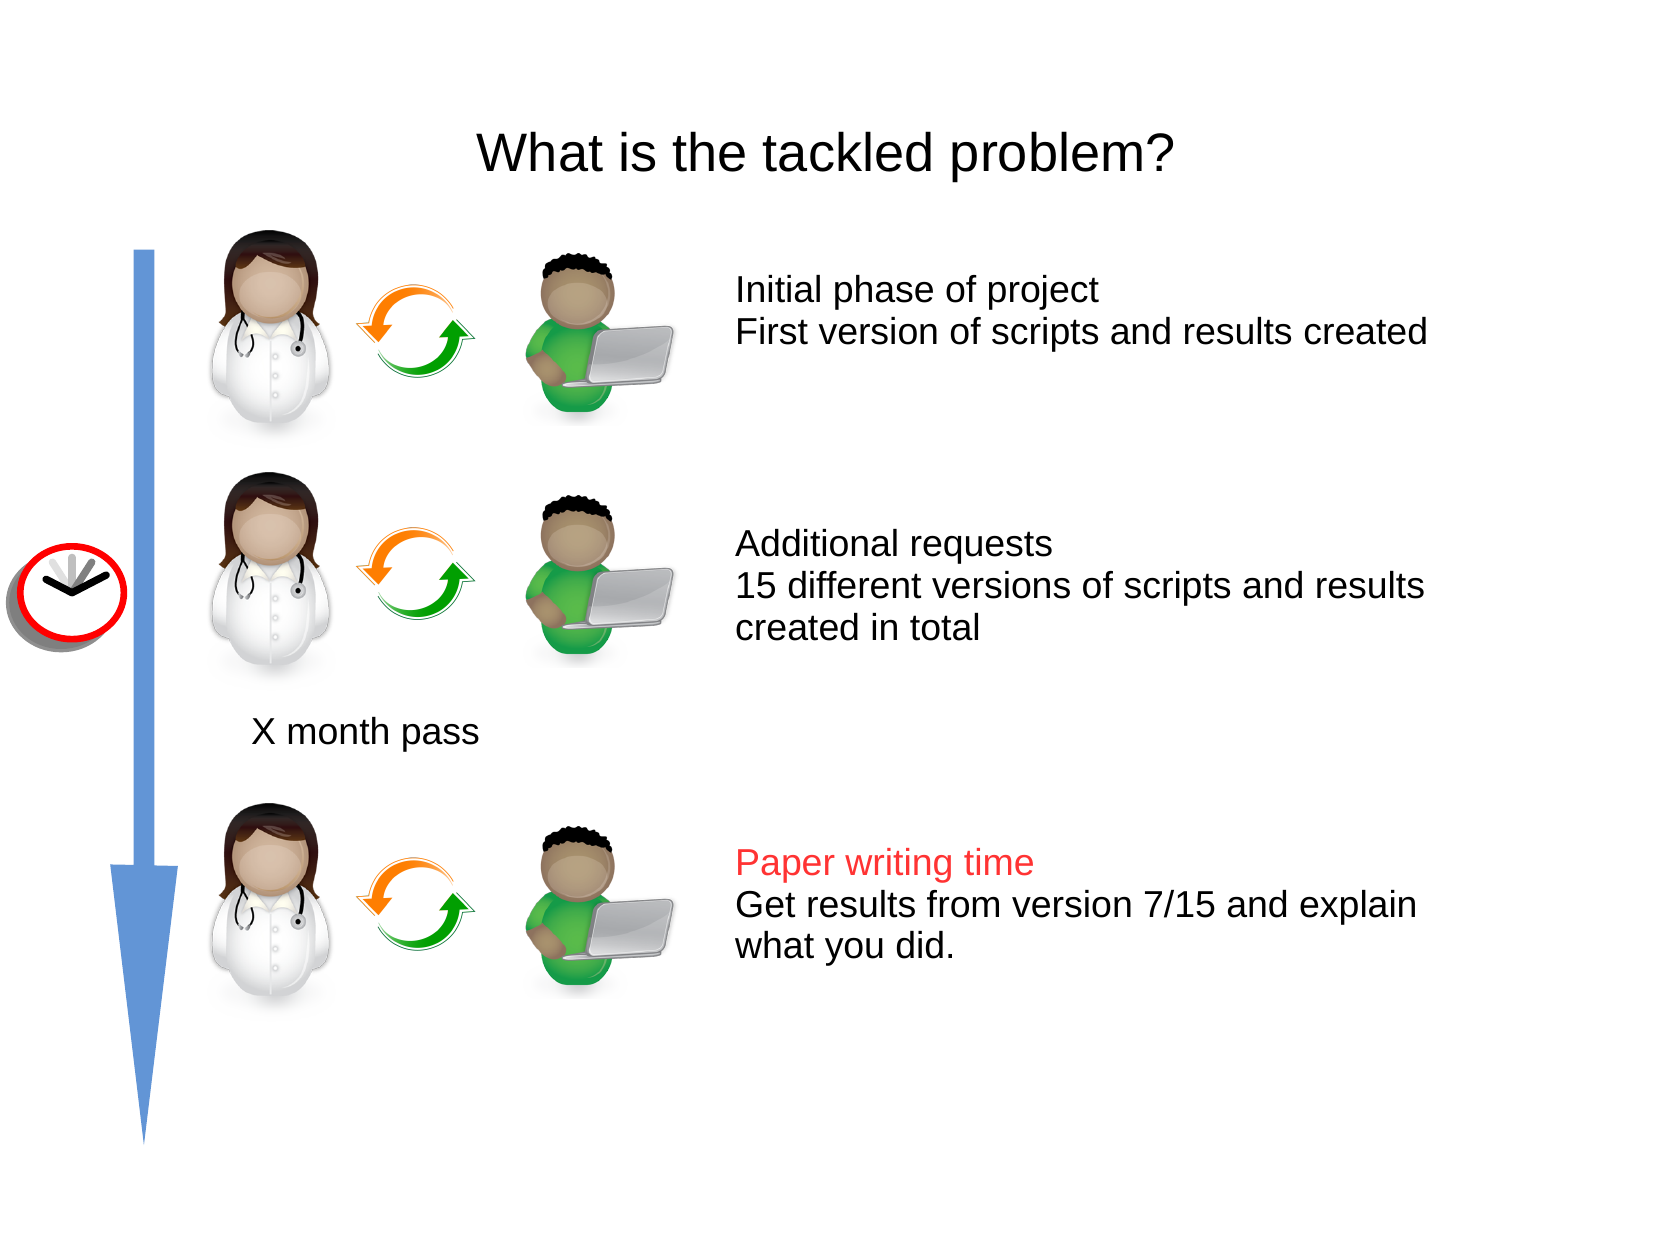

# What is the tackled problem?
Initial phase of project
First version of scripts and results created
Additional requests
15 different versions of scripts and results created in total
X month pass
Paper writing time
Get results from version 7/15 and explain what you did.